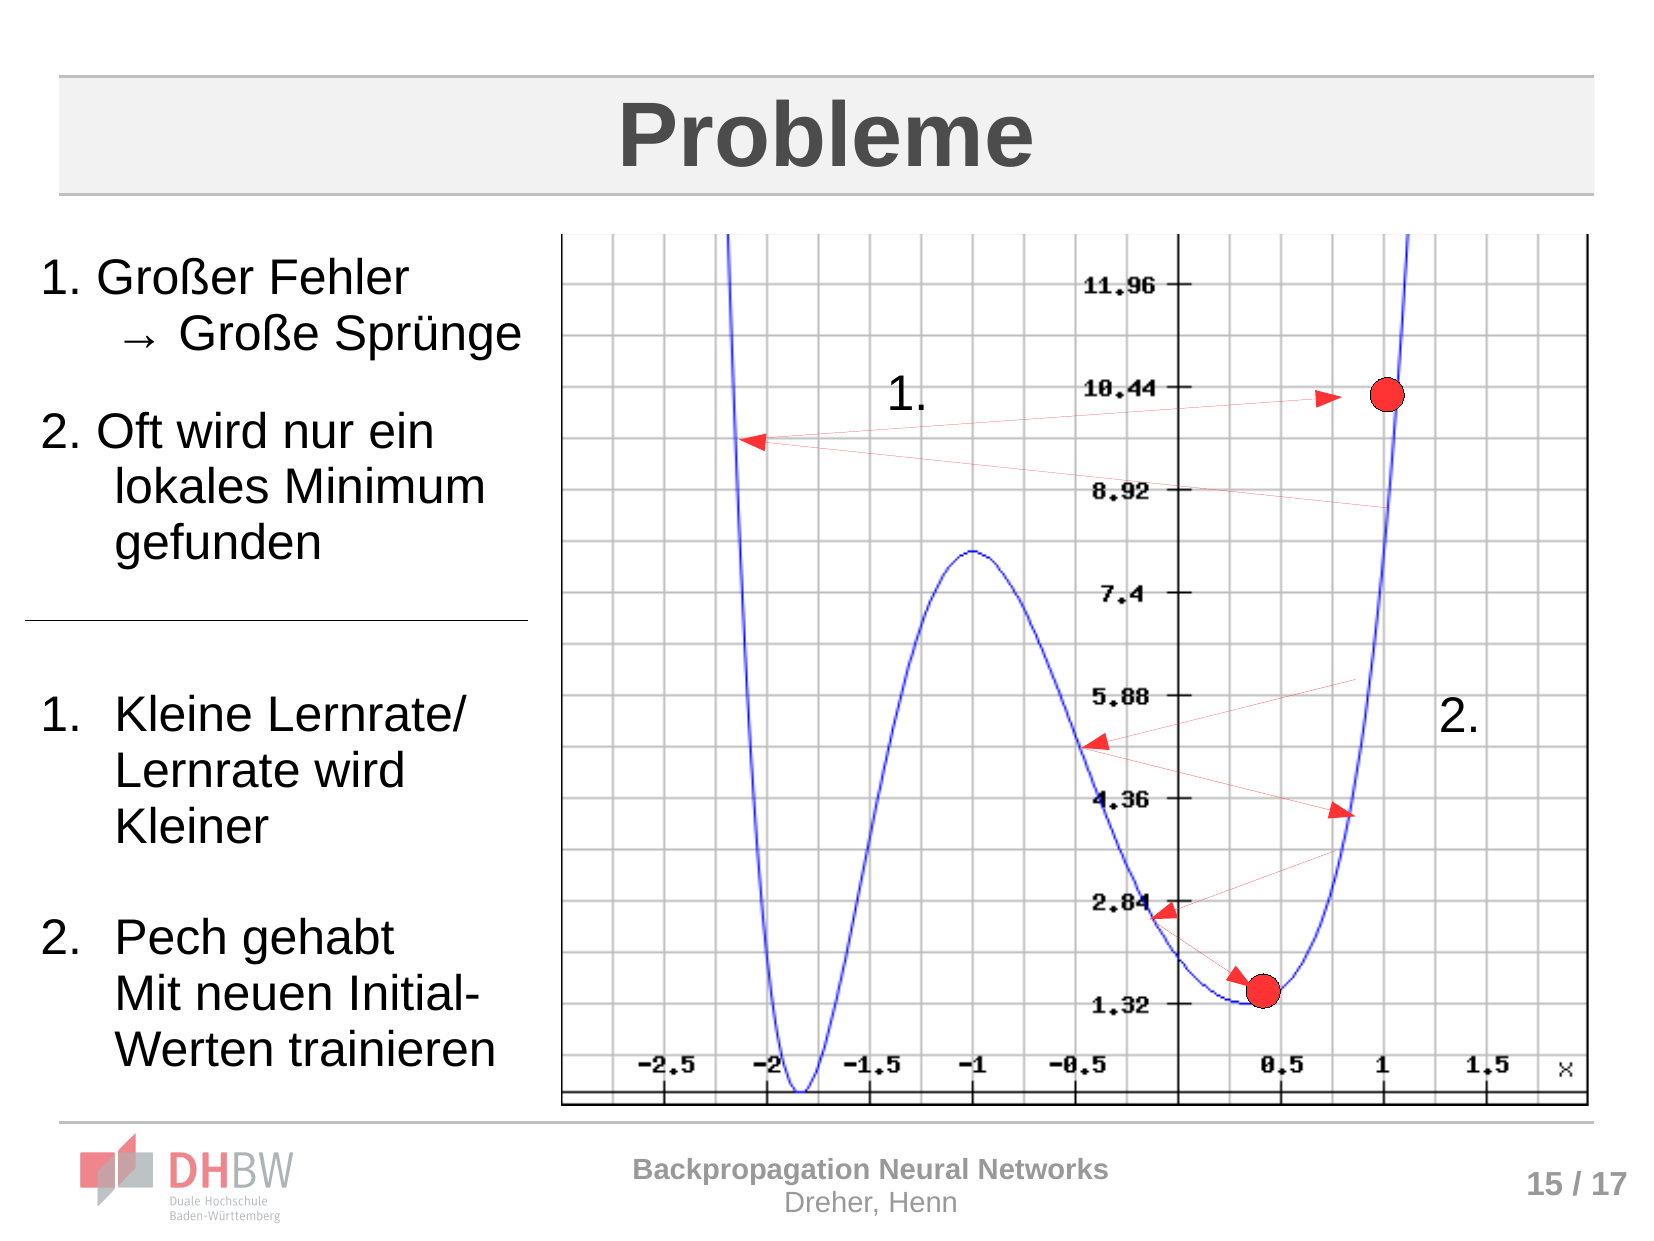

# Probleme
1.
2.
1. Großer Fehler
	→ Große Sprünge
2. Oft wird nur ein
	lokales Minimum
	gefunden
1. 	Kleine Lernrate/
	Lernrate wird
	Kleiner
2.	Pech gehabt
	Mit neuen Initial-
	Werten trainieren